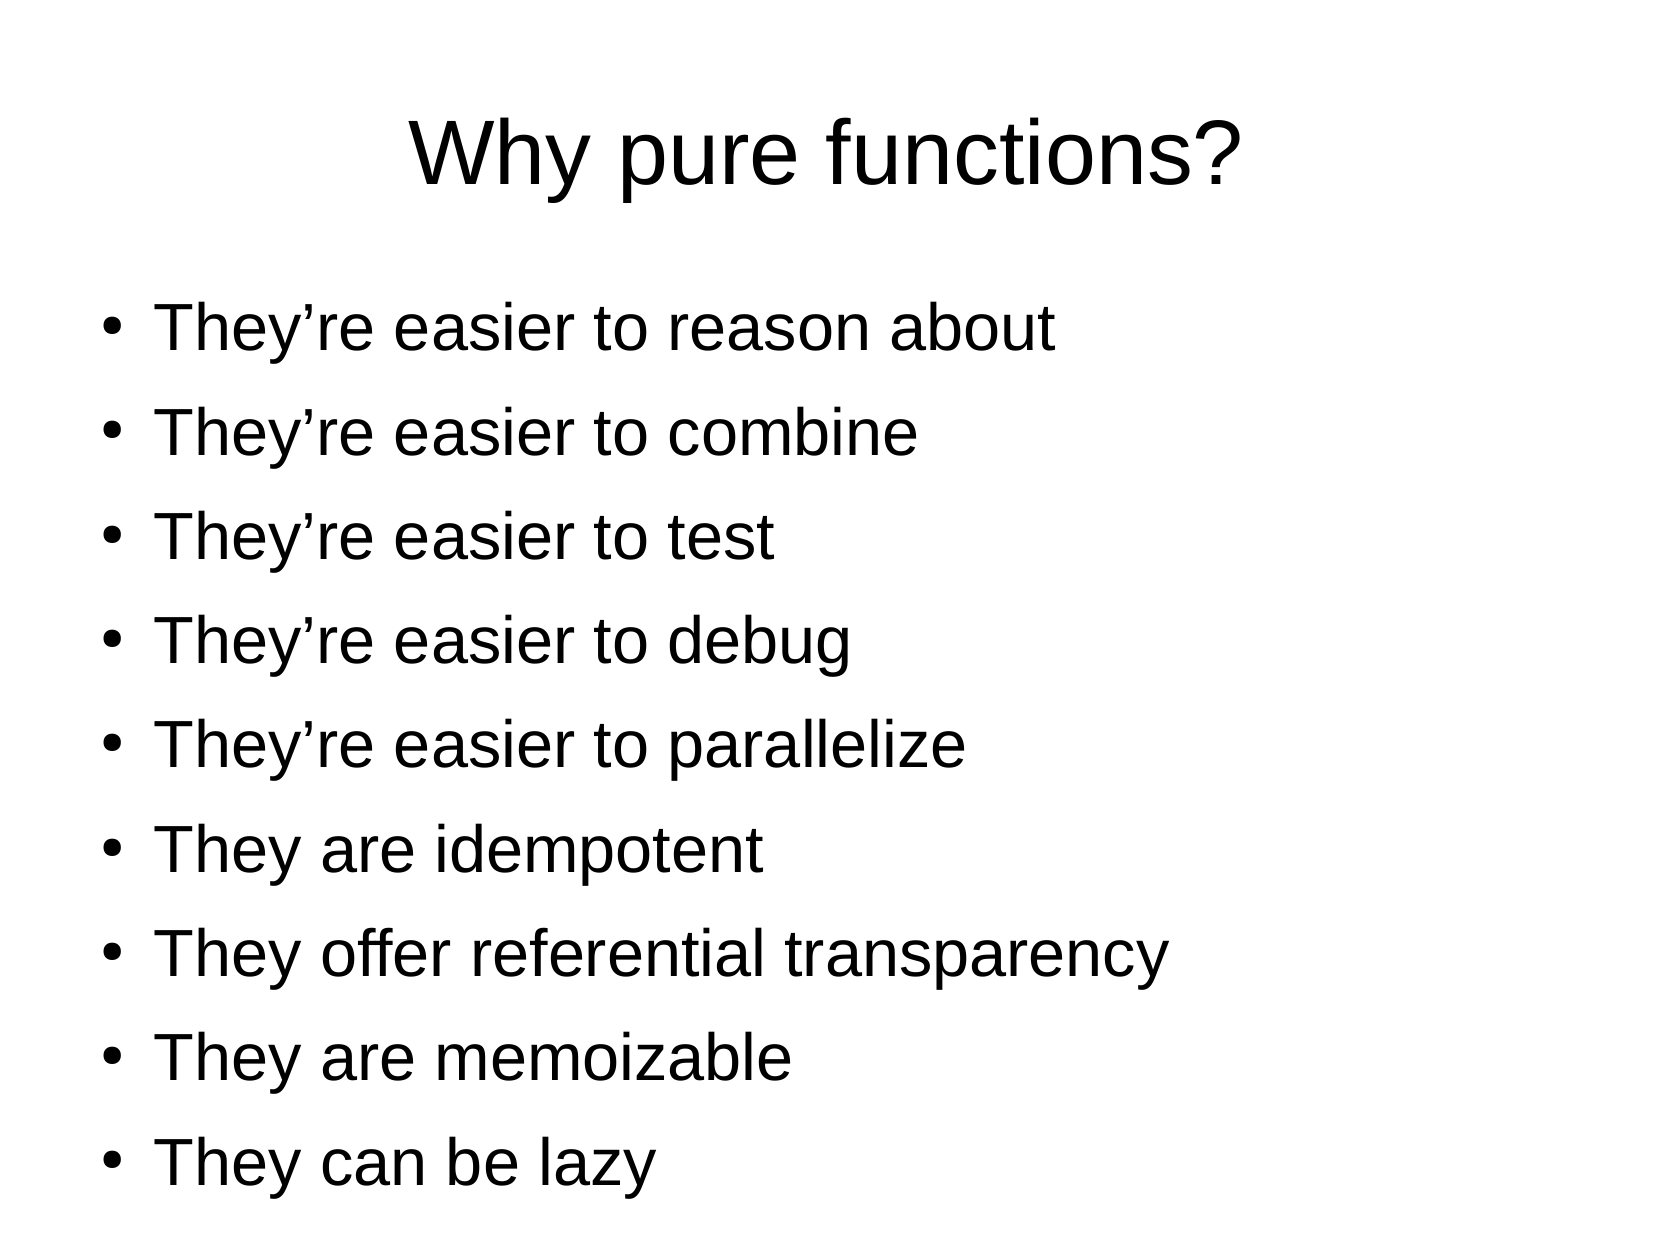

# Why pure functions?
They’re easier to reason about
They’re easier to combine
They’re easier to test
They’re easier to debug
They’re easier to parallelize
They are idempotent
They offer referential transparency
They are memoizable
They can be lazy